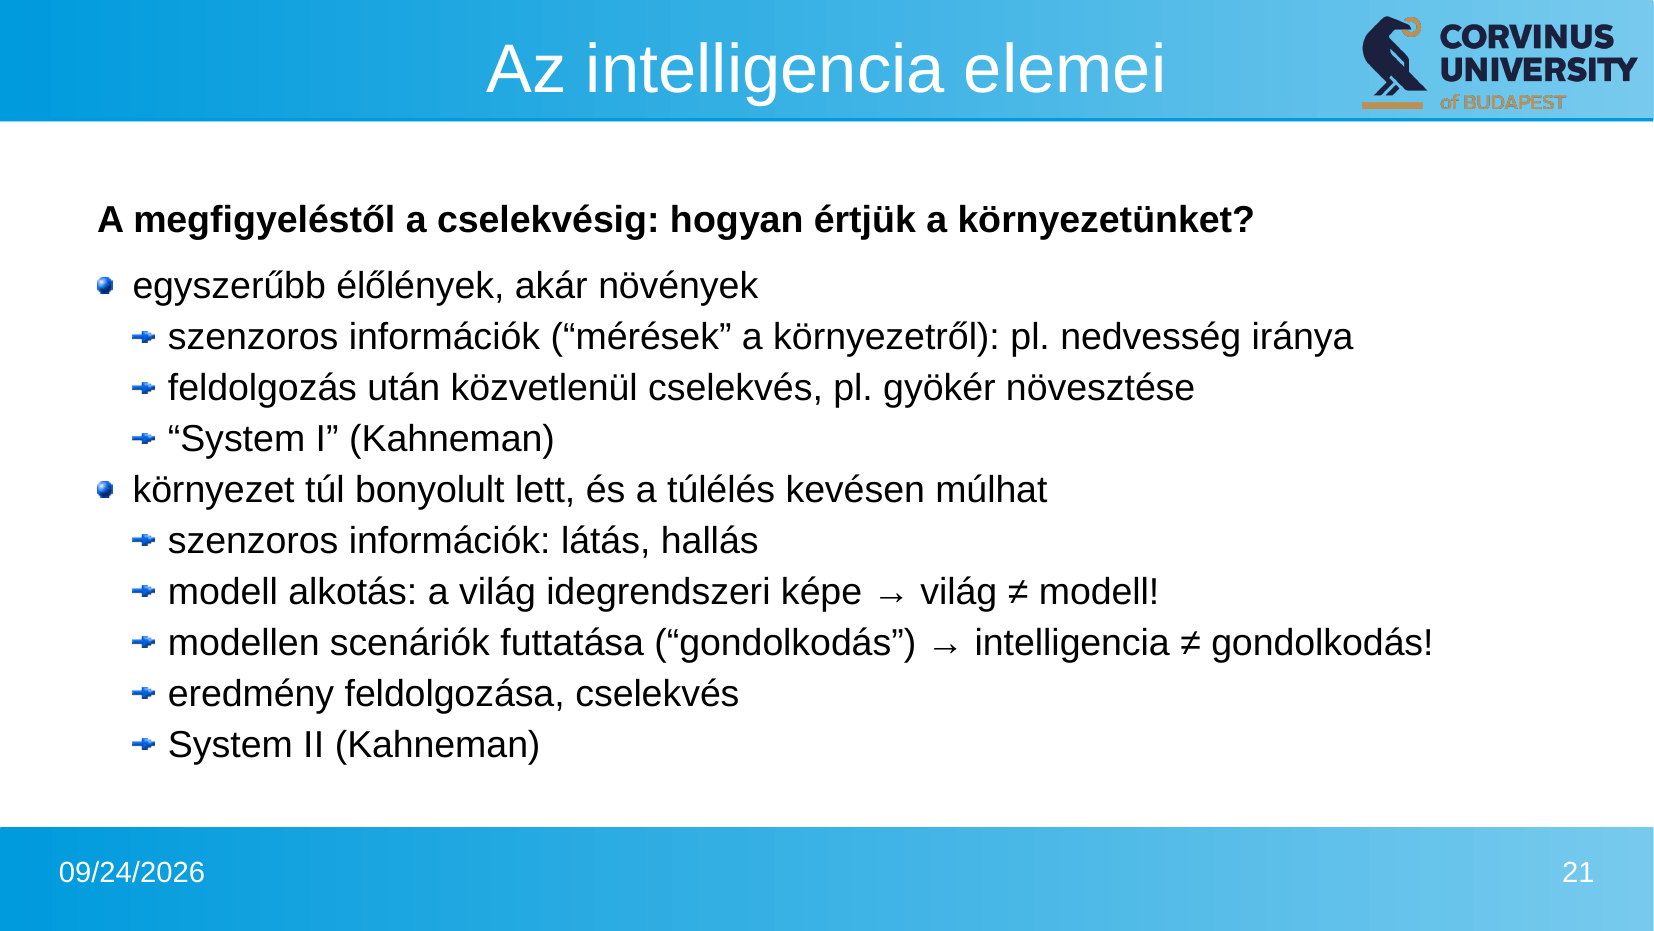

# Az intelligencia elemei
A megfigyeléstől a cselekvésig: hogyan értjük a környezetünket?
egyszerűbb élőlények, akár növények
szenzoros információk (“mérések” a környezetről): pl. nedvesség iránya
feldolgozás után közvetlenül cselekvés, pl. gyökér növesztése
“System I” (Kahneman)
környezet túl bonyolult lett, és a túlélés kevésen múlhat
szenzoros információk: látás, hallás
modell alkotás: a világ idegrendszeri képe → világ ≠ modell!
modellen scenáriók futtatása (“gondolkodás”) → intelligencia ≠ gondolkodás!
eredmény feldolgozása, cselekvés
System II (Kahneman)
21